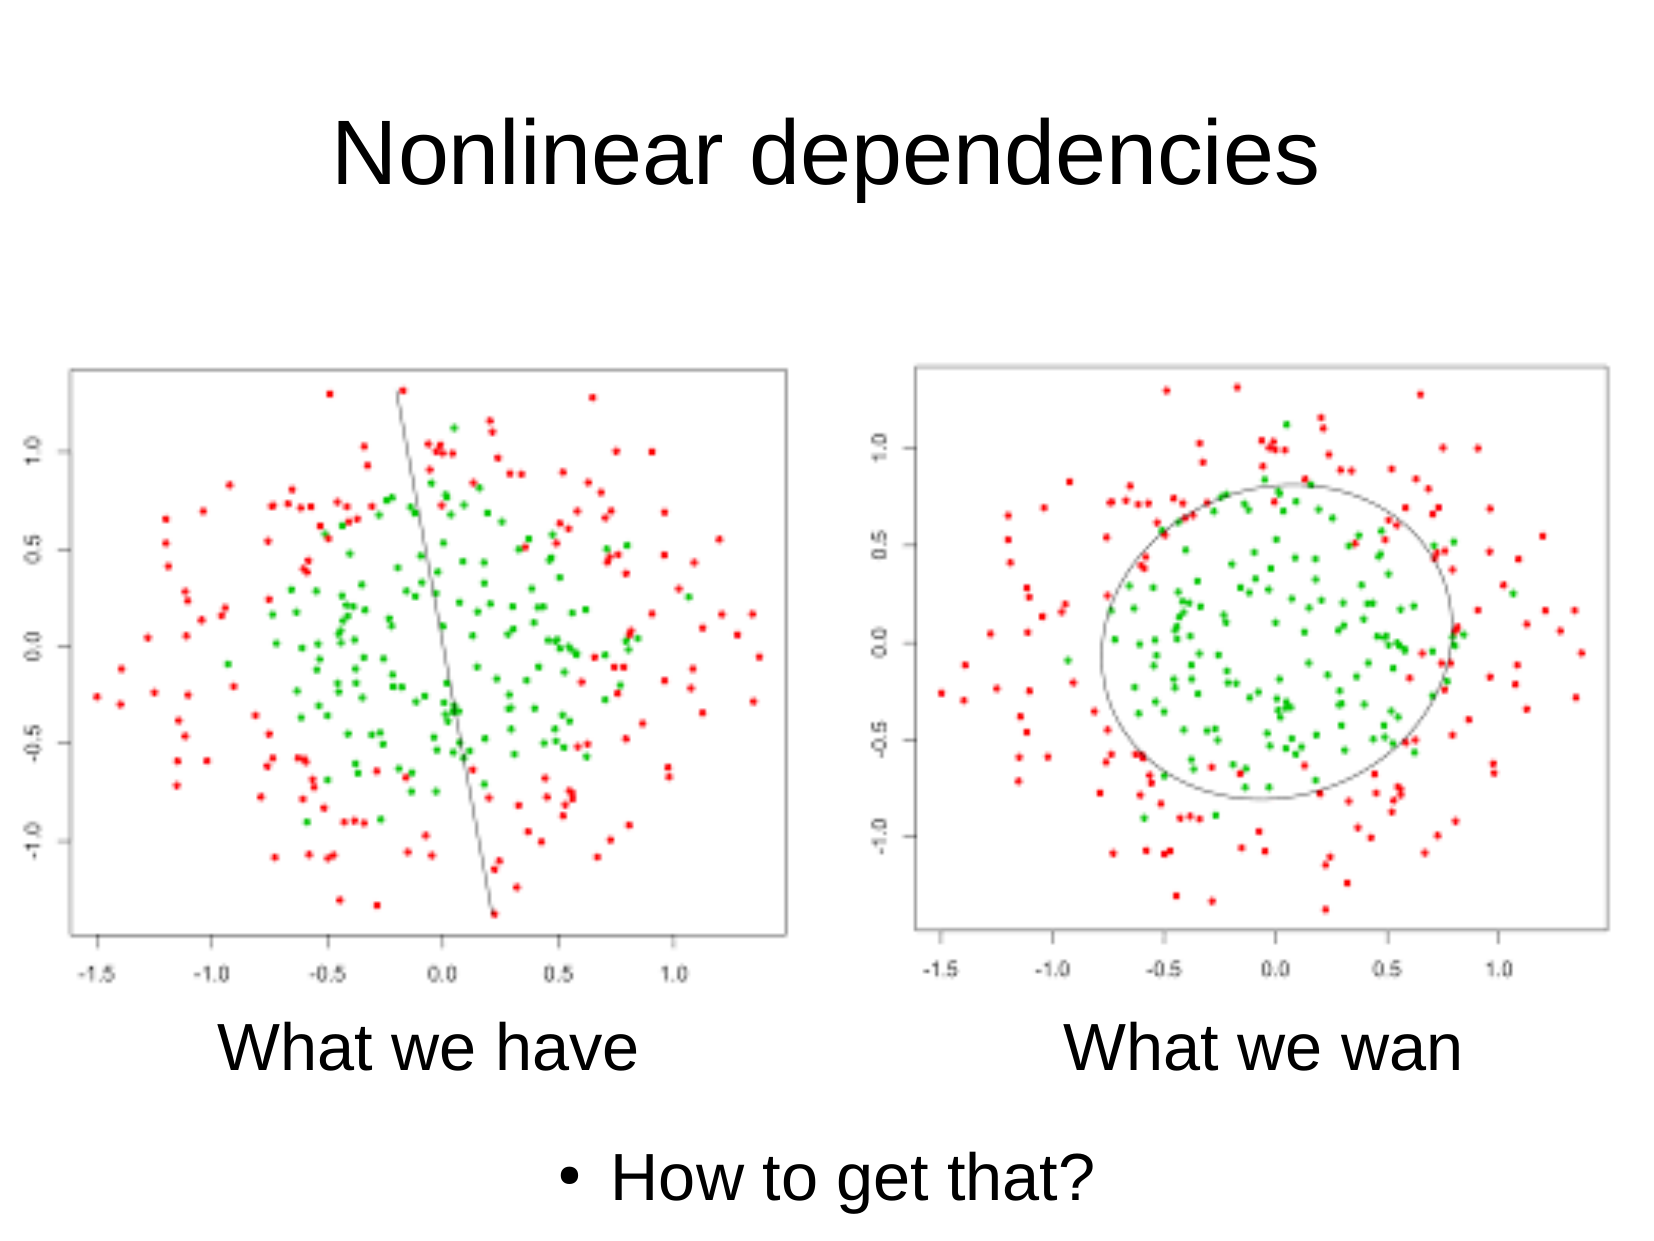

# Nonlinear dependencies
What we have What we wan
How to get that?